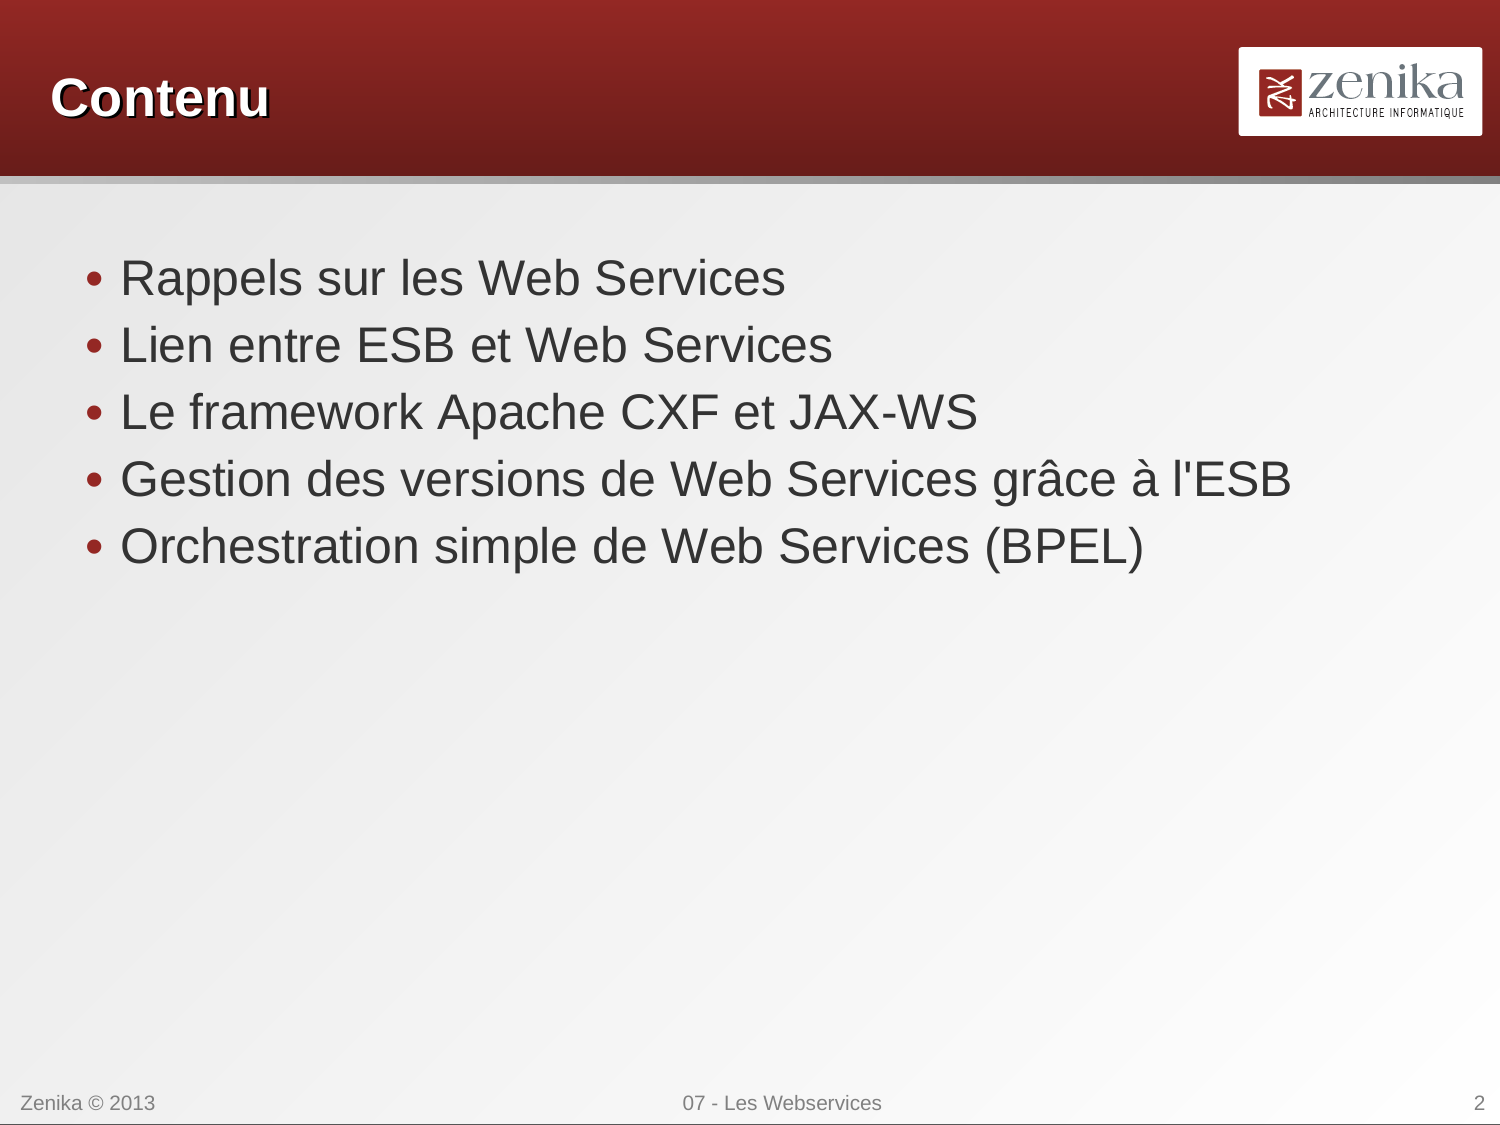

Contenu
# Rappels sur les Web Services
Lien entre ESB et Web Services
Le framework Apache CXF et JAX-WS
Gestion des versions de Web Services grâce à l'ESB
Orchestration simple de Web Services (BPEL)